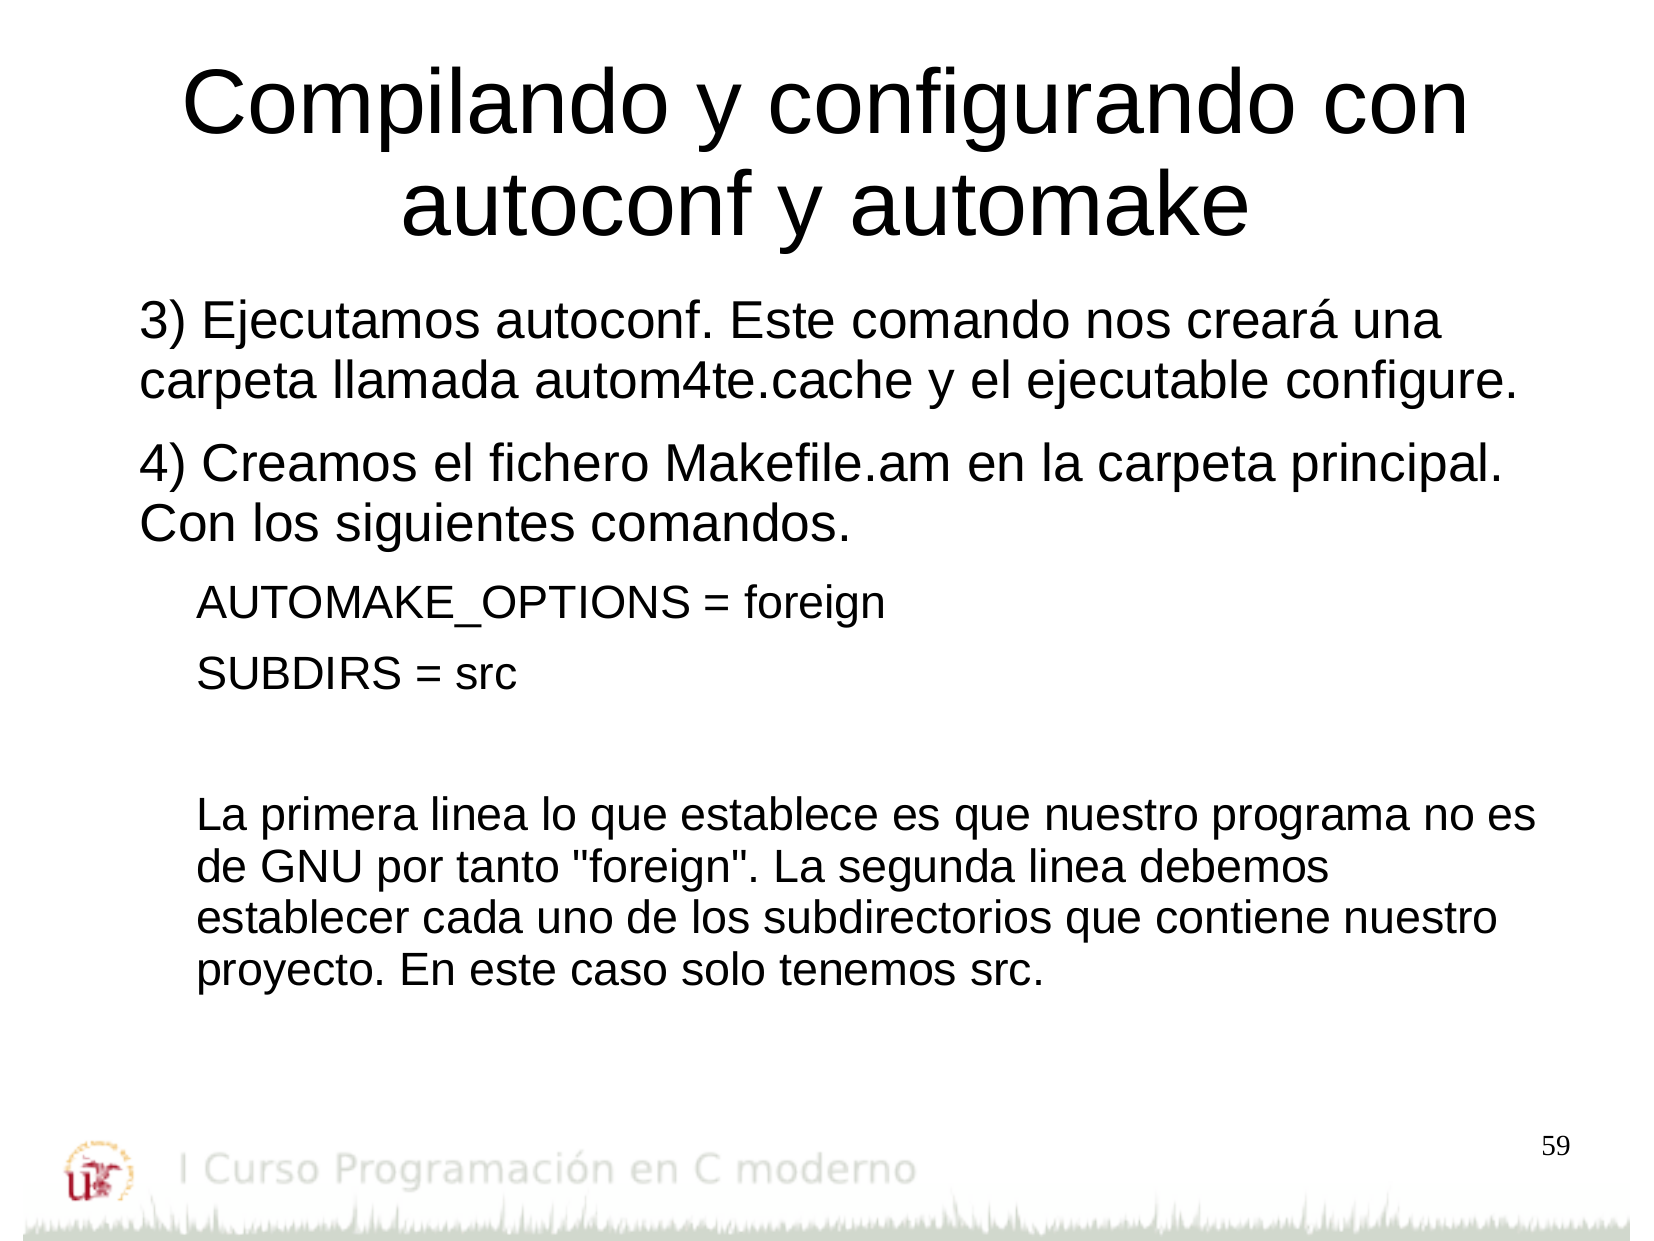

# Compilando y configurando con autoconf y automake
3) Ejecutamos autoconf. Este comando nos creará una carpeta llamada autom4te.cache y el ejecutable configure.
4) Creamos el fichero Makefile.am en la carpeta principal. Con los siguientes comandos.
AUTOMAKE_OPTIONS = foreign
SUBDIRS = src
La primera linea lo que establece es que nuestro programa no es de GNU por tanto "foreign". La segunda linea debemos establecer cada uno de los subdirectorios que contiene nuestro proyecto. En este caso solo tenemos src.
59